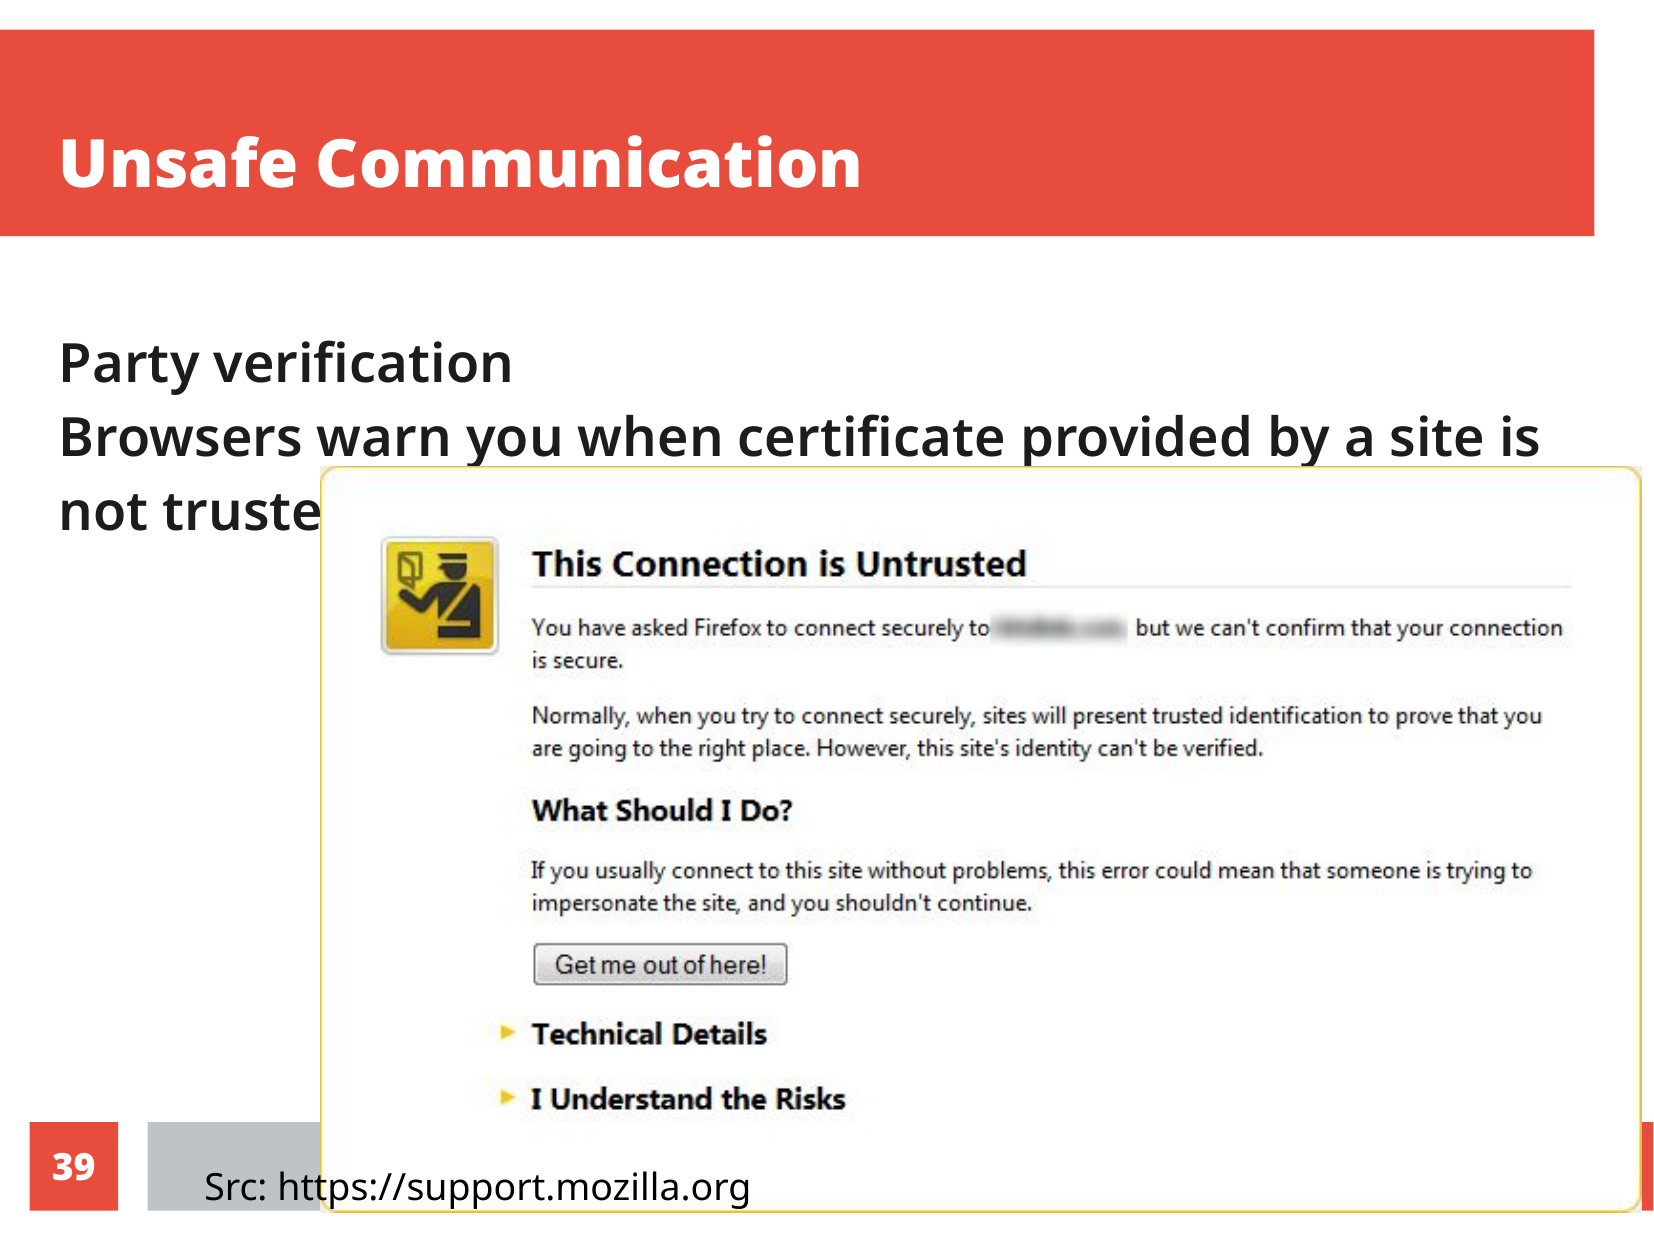

# Unsafe Communication
Party verification
Browsers warn you when certificate provided by a site is not trusted
39
Src: https://support.mozilla.org